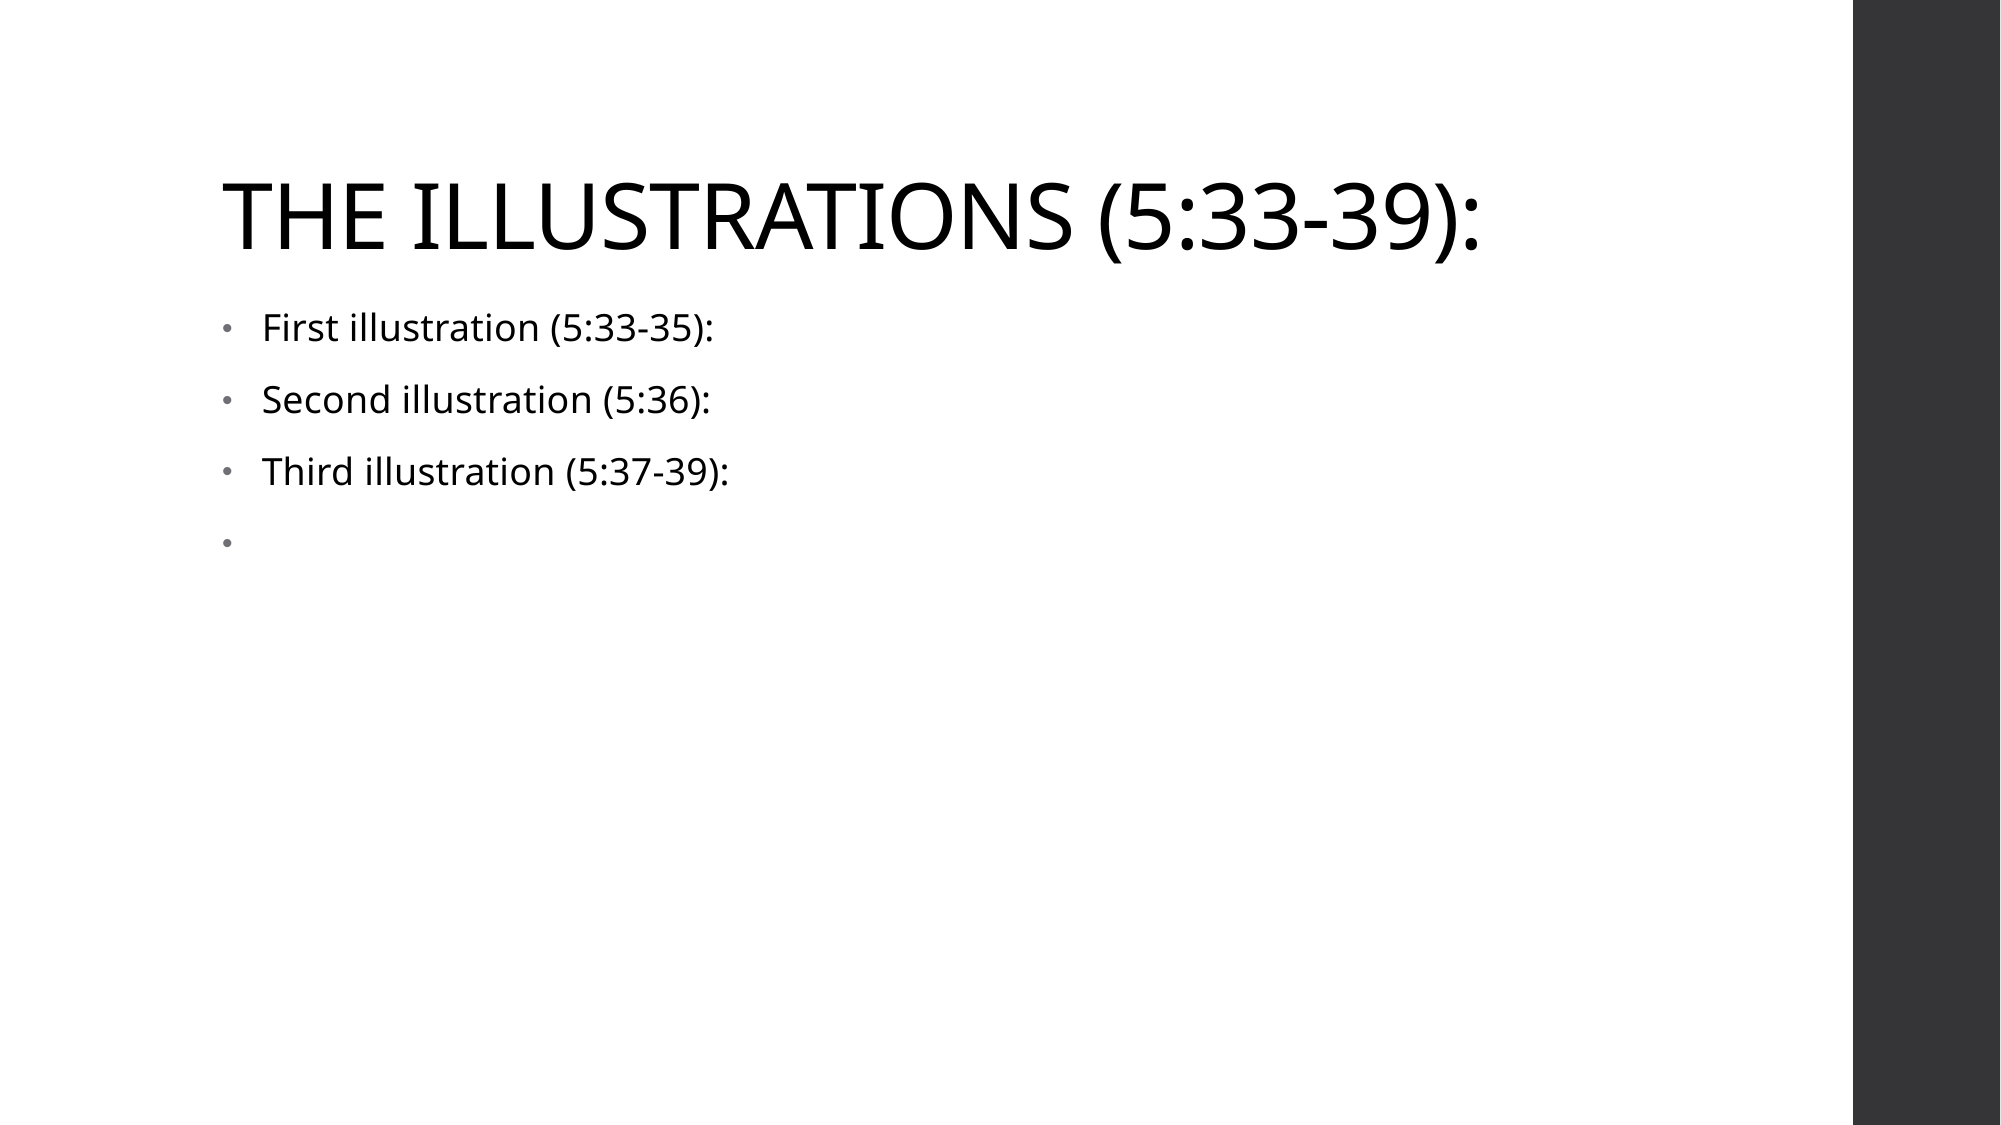

# THE ILLUSTRATIONS (5:33-39):
 First illustration (5:33-35):
 Second illustration (5:36):
 Third illustration (5:37-39):